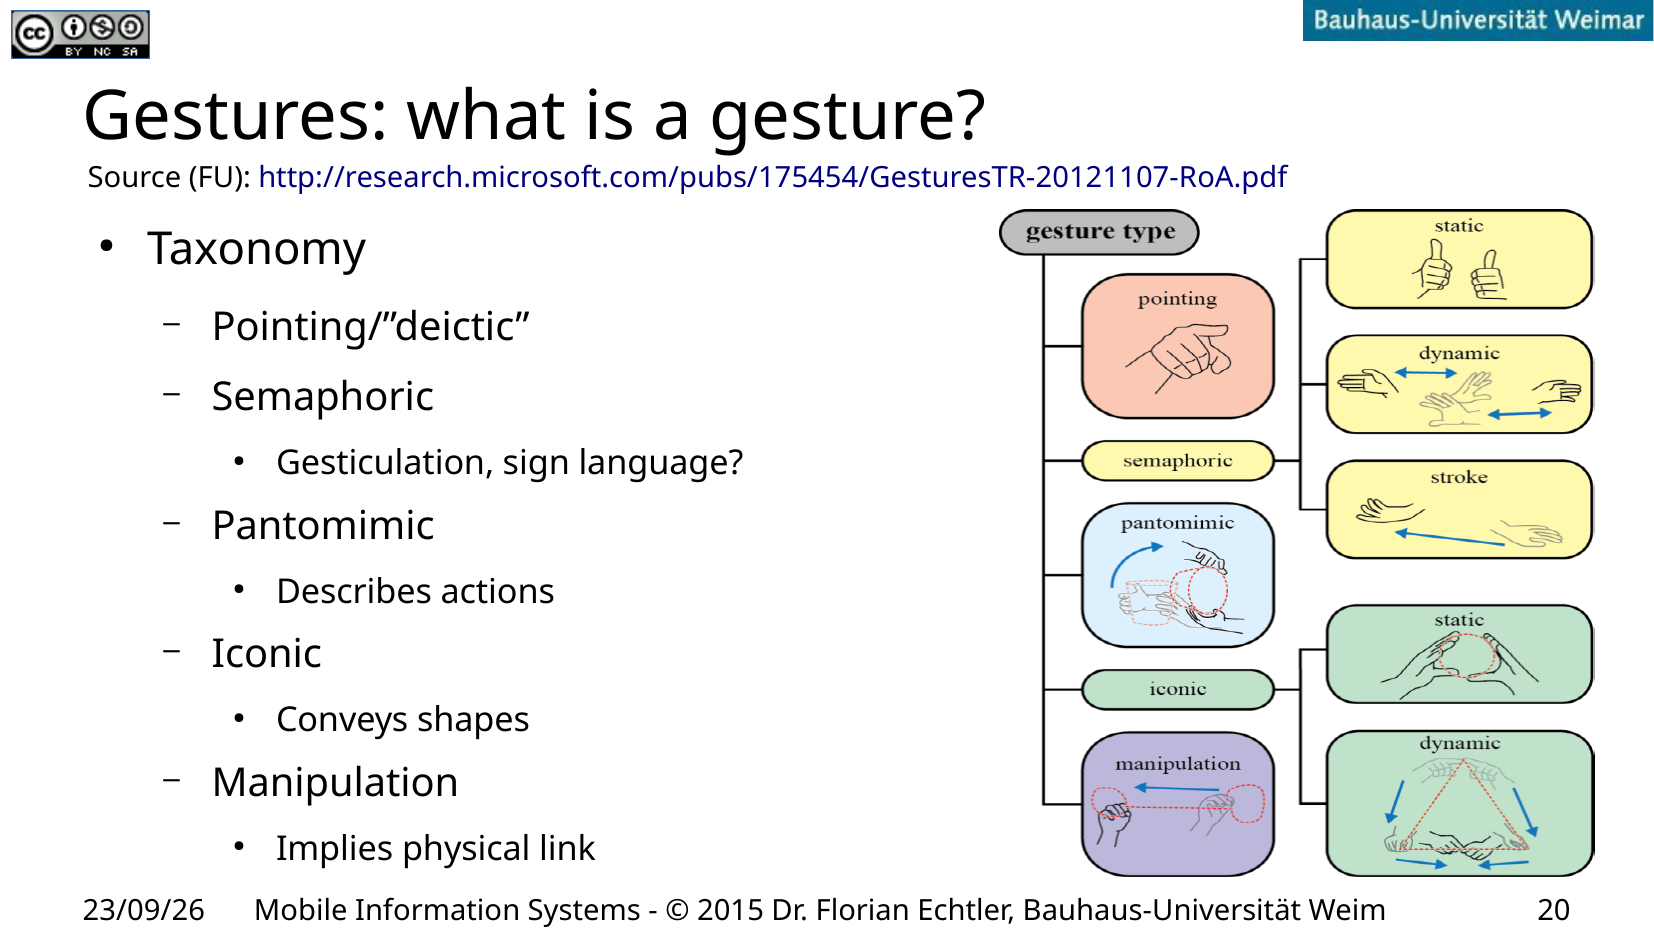

# Gestures: what is a gesture?
Source (FU): http://research.microsoft.com/pubs/175454/GesturesTR-20121107-RoA.pdf
Taxonomy
Pointing/”deictic”
Semaphoric
Gesticulation, sign language?
Pantomimic
Describes actions
Iconic
Conveys shapes
Manipulation
Implies physical link
Mobile Information Systems - © 2015 Dr. Florian Echtler, Bauhaus-Universität Weimar
20